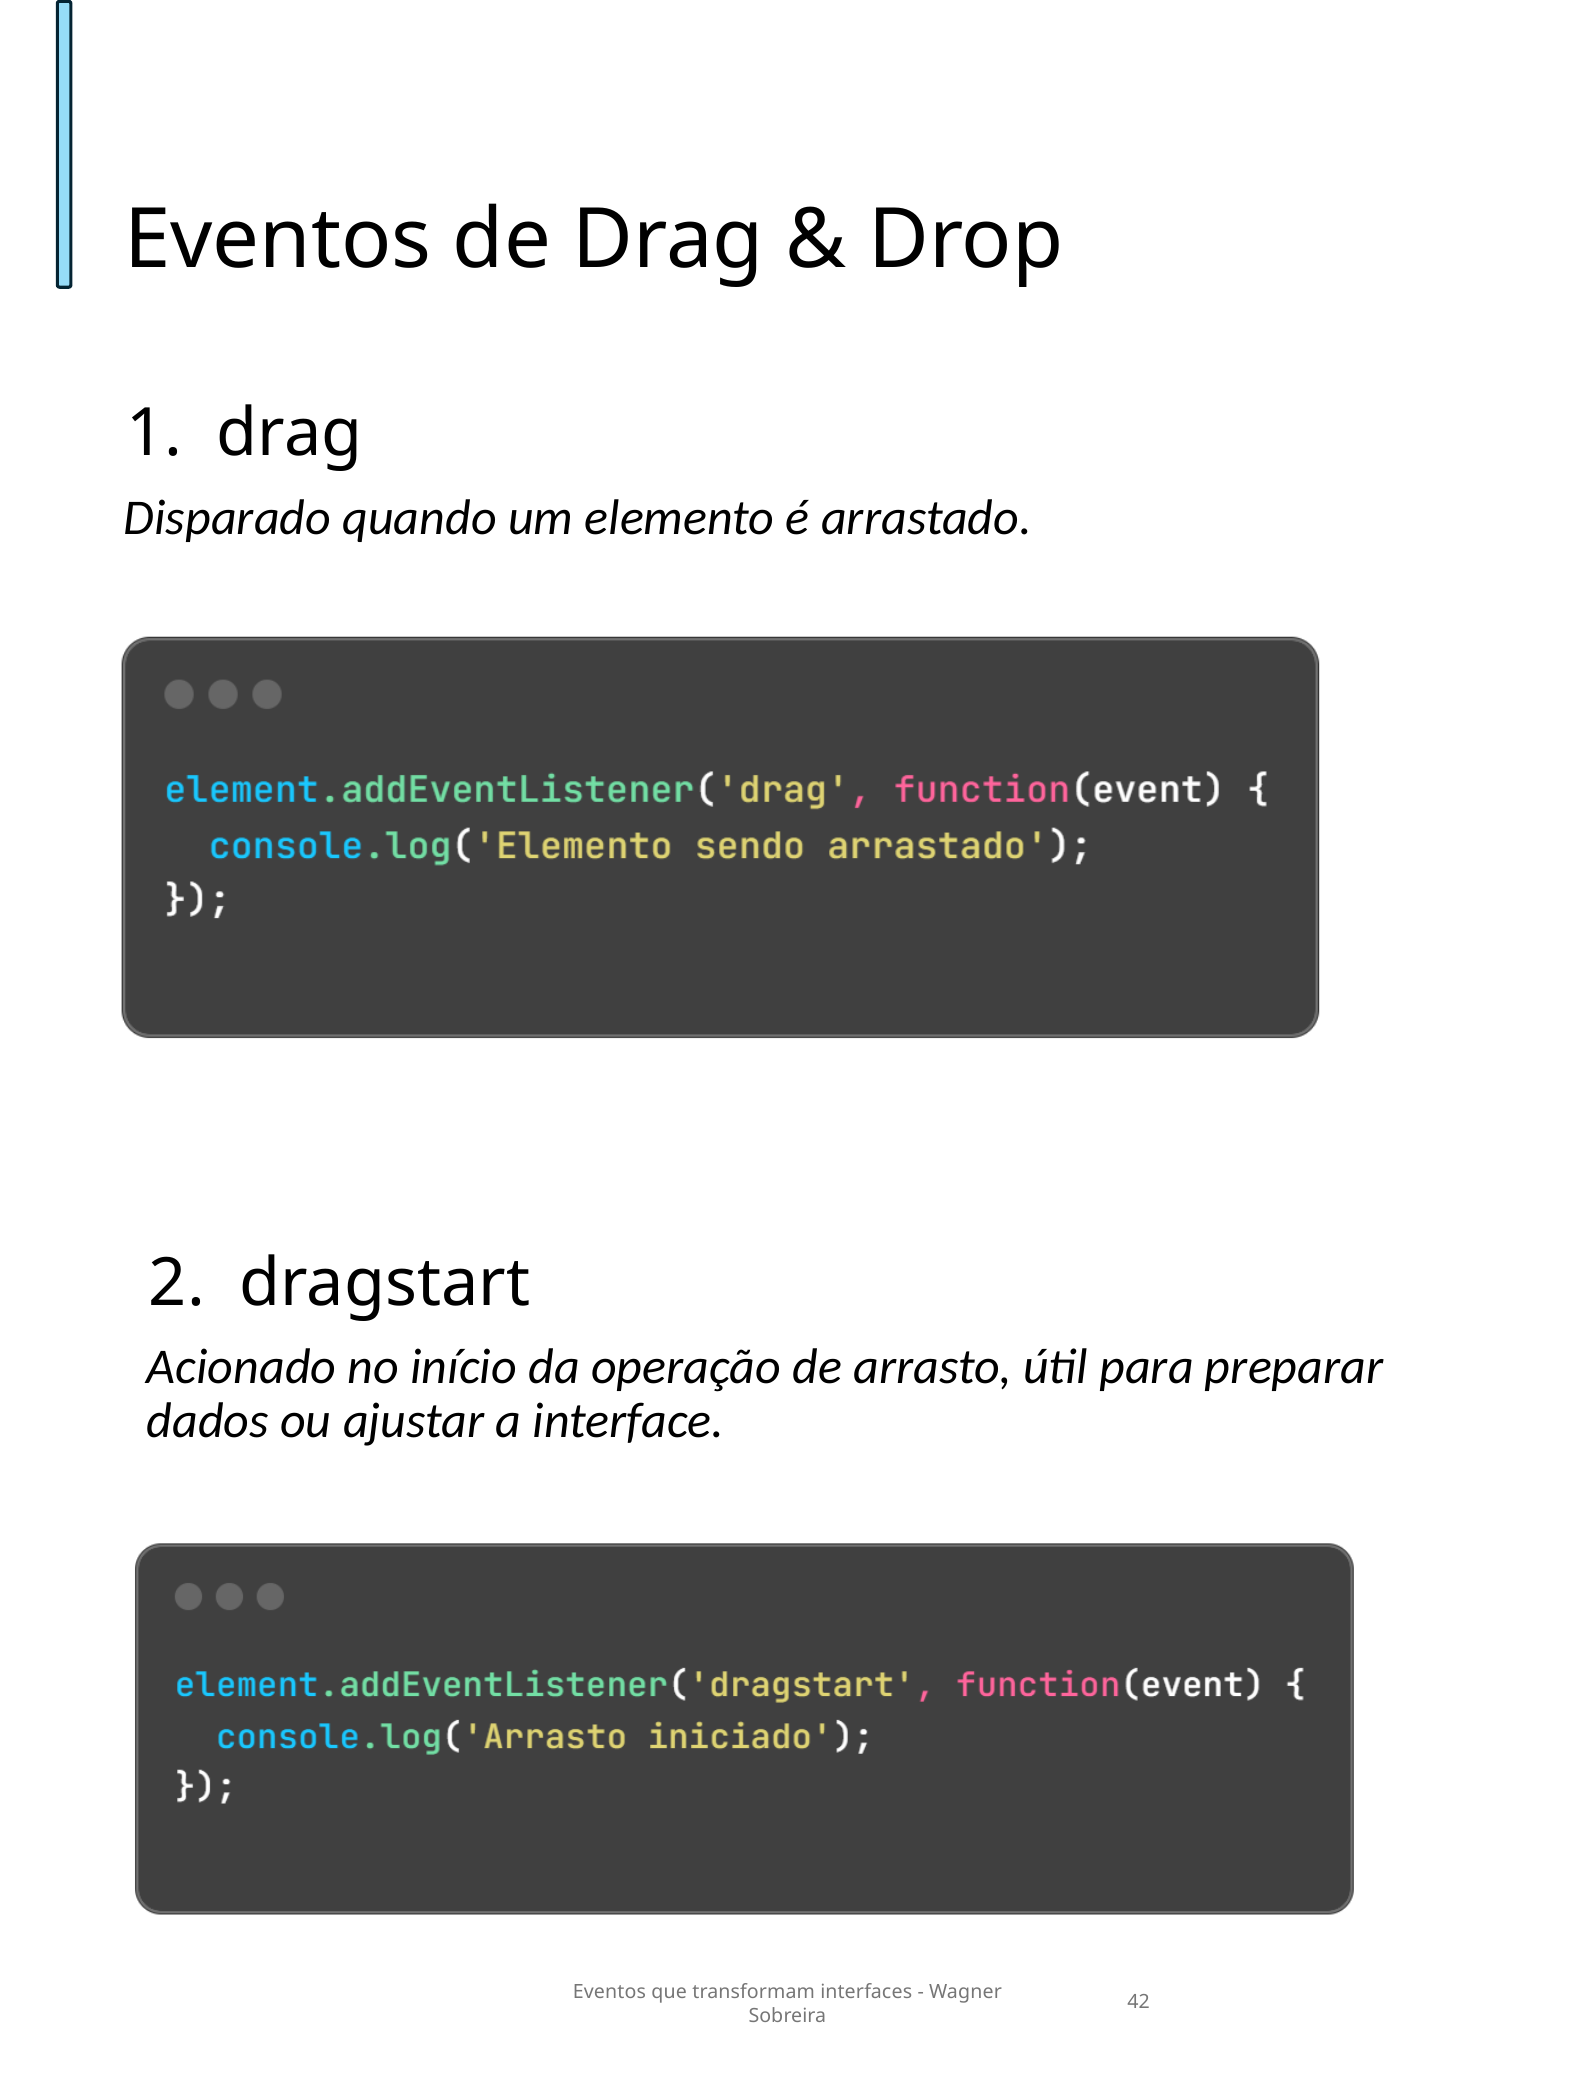

Eventos de Drag & Drop
1.  drag
Disparado quando um elemento é arrastado.
2.  dragstart
Acionado no início da operação de arrasto, útil para preparar dados ou ajustar a interface.
Eventos que transformam interfaces - Wagner Sobreira